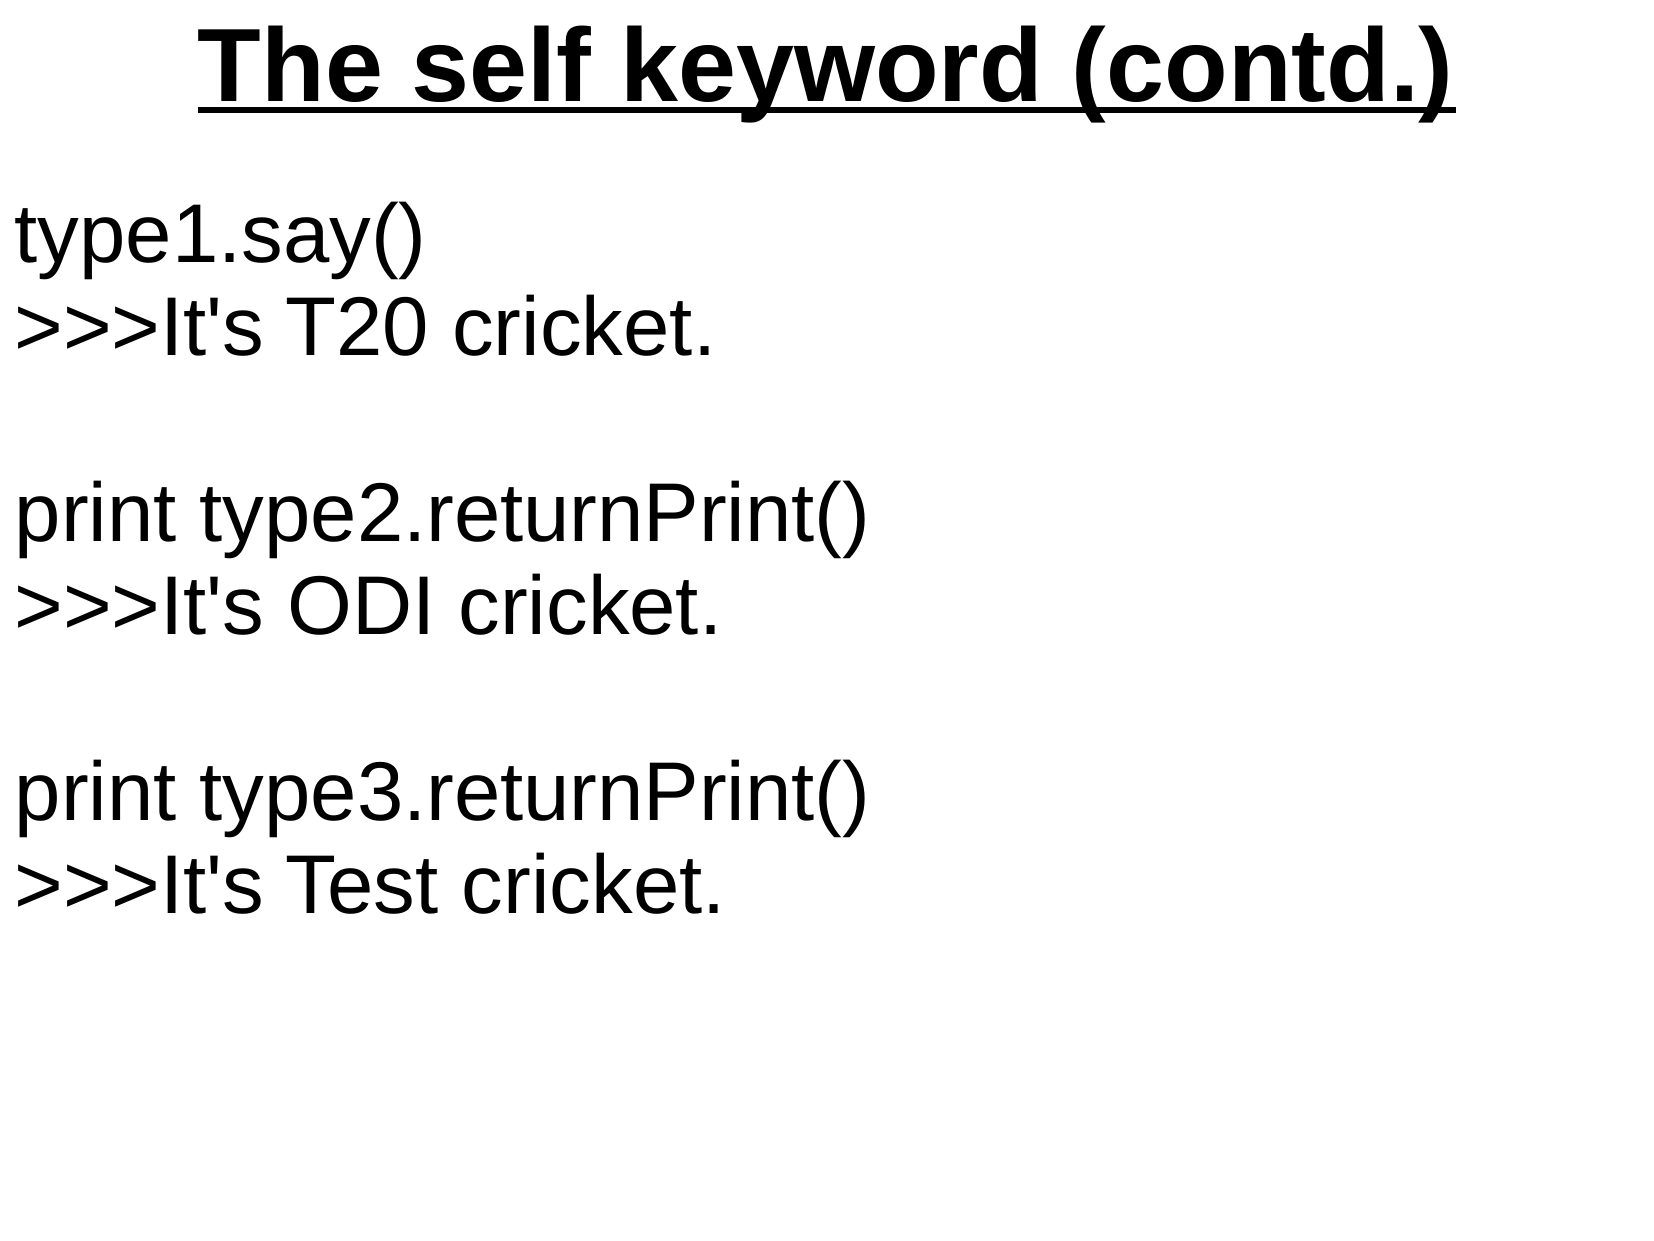

The self keyword (contd.)
type1.say()
>>>It's T20 cricket.
print type2.returnPrint()
>>>It's ODI cricket.
print type3.returnPrint()
>>>It's Test cricket.